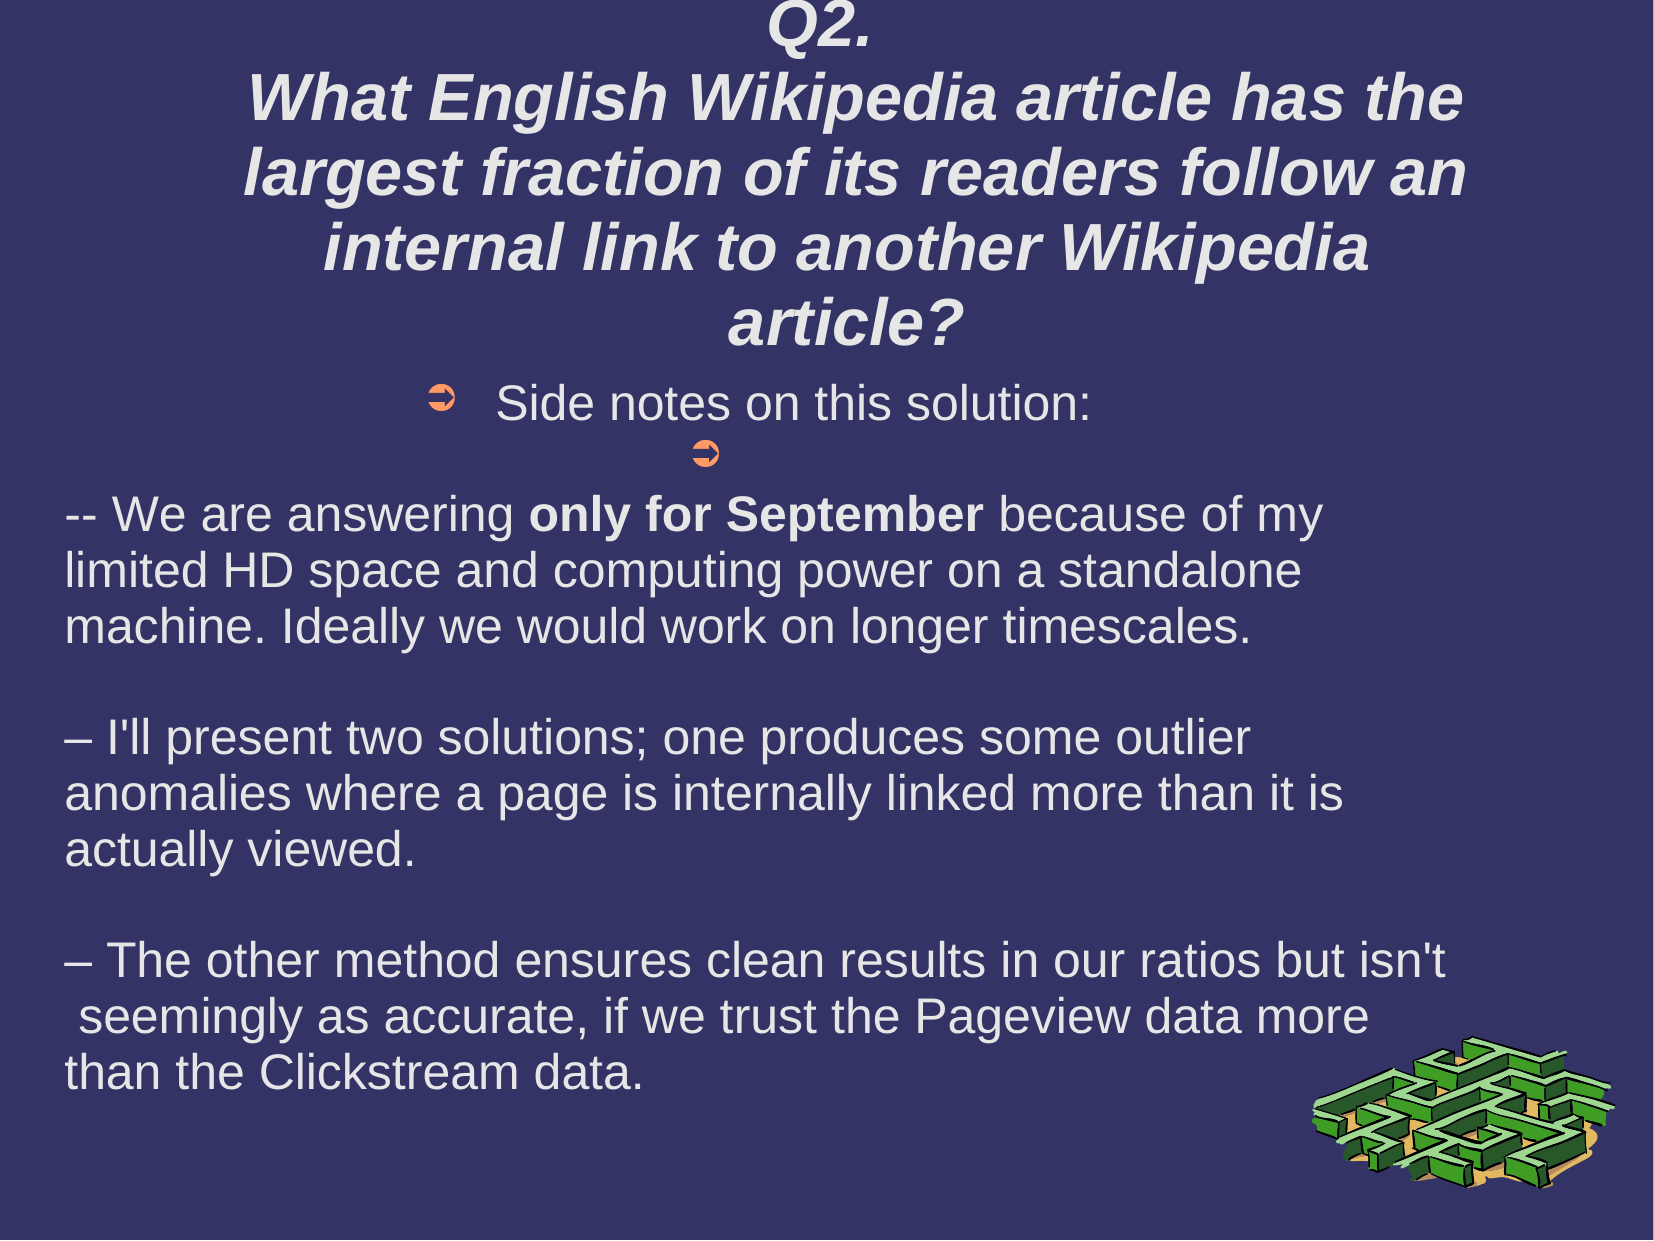

# Q2. What English Wikipedia article has the largest fraction of its readers follow an internal link to another Wikipedia article?
Side notes on this solution:
-- We are answering only for September because of my limited HD space and computing power on a standalone machine. Ideally we would work on longer timescales.
– I'll present two solutions; one produces some outlier anomalies where a page is internally linked more than it is actually viewed.
– The other method ensures clean results in our ratios but isn't seemingly as accurate, if we trust the Pageview data more than the Clickstream data.